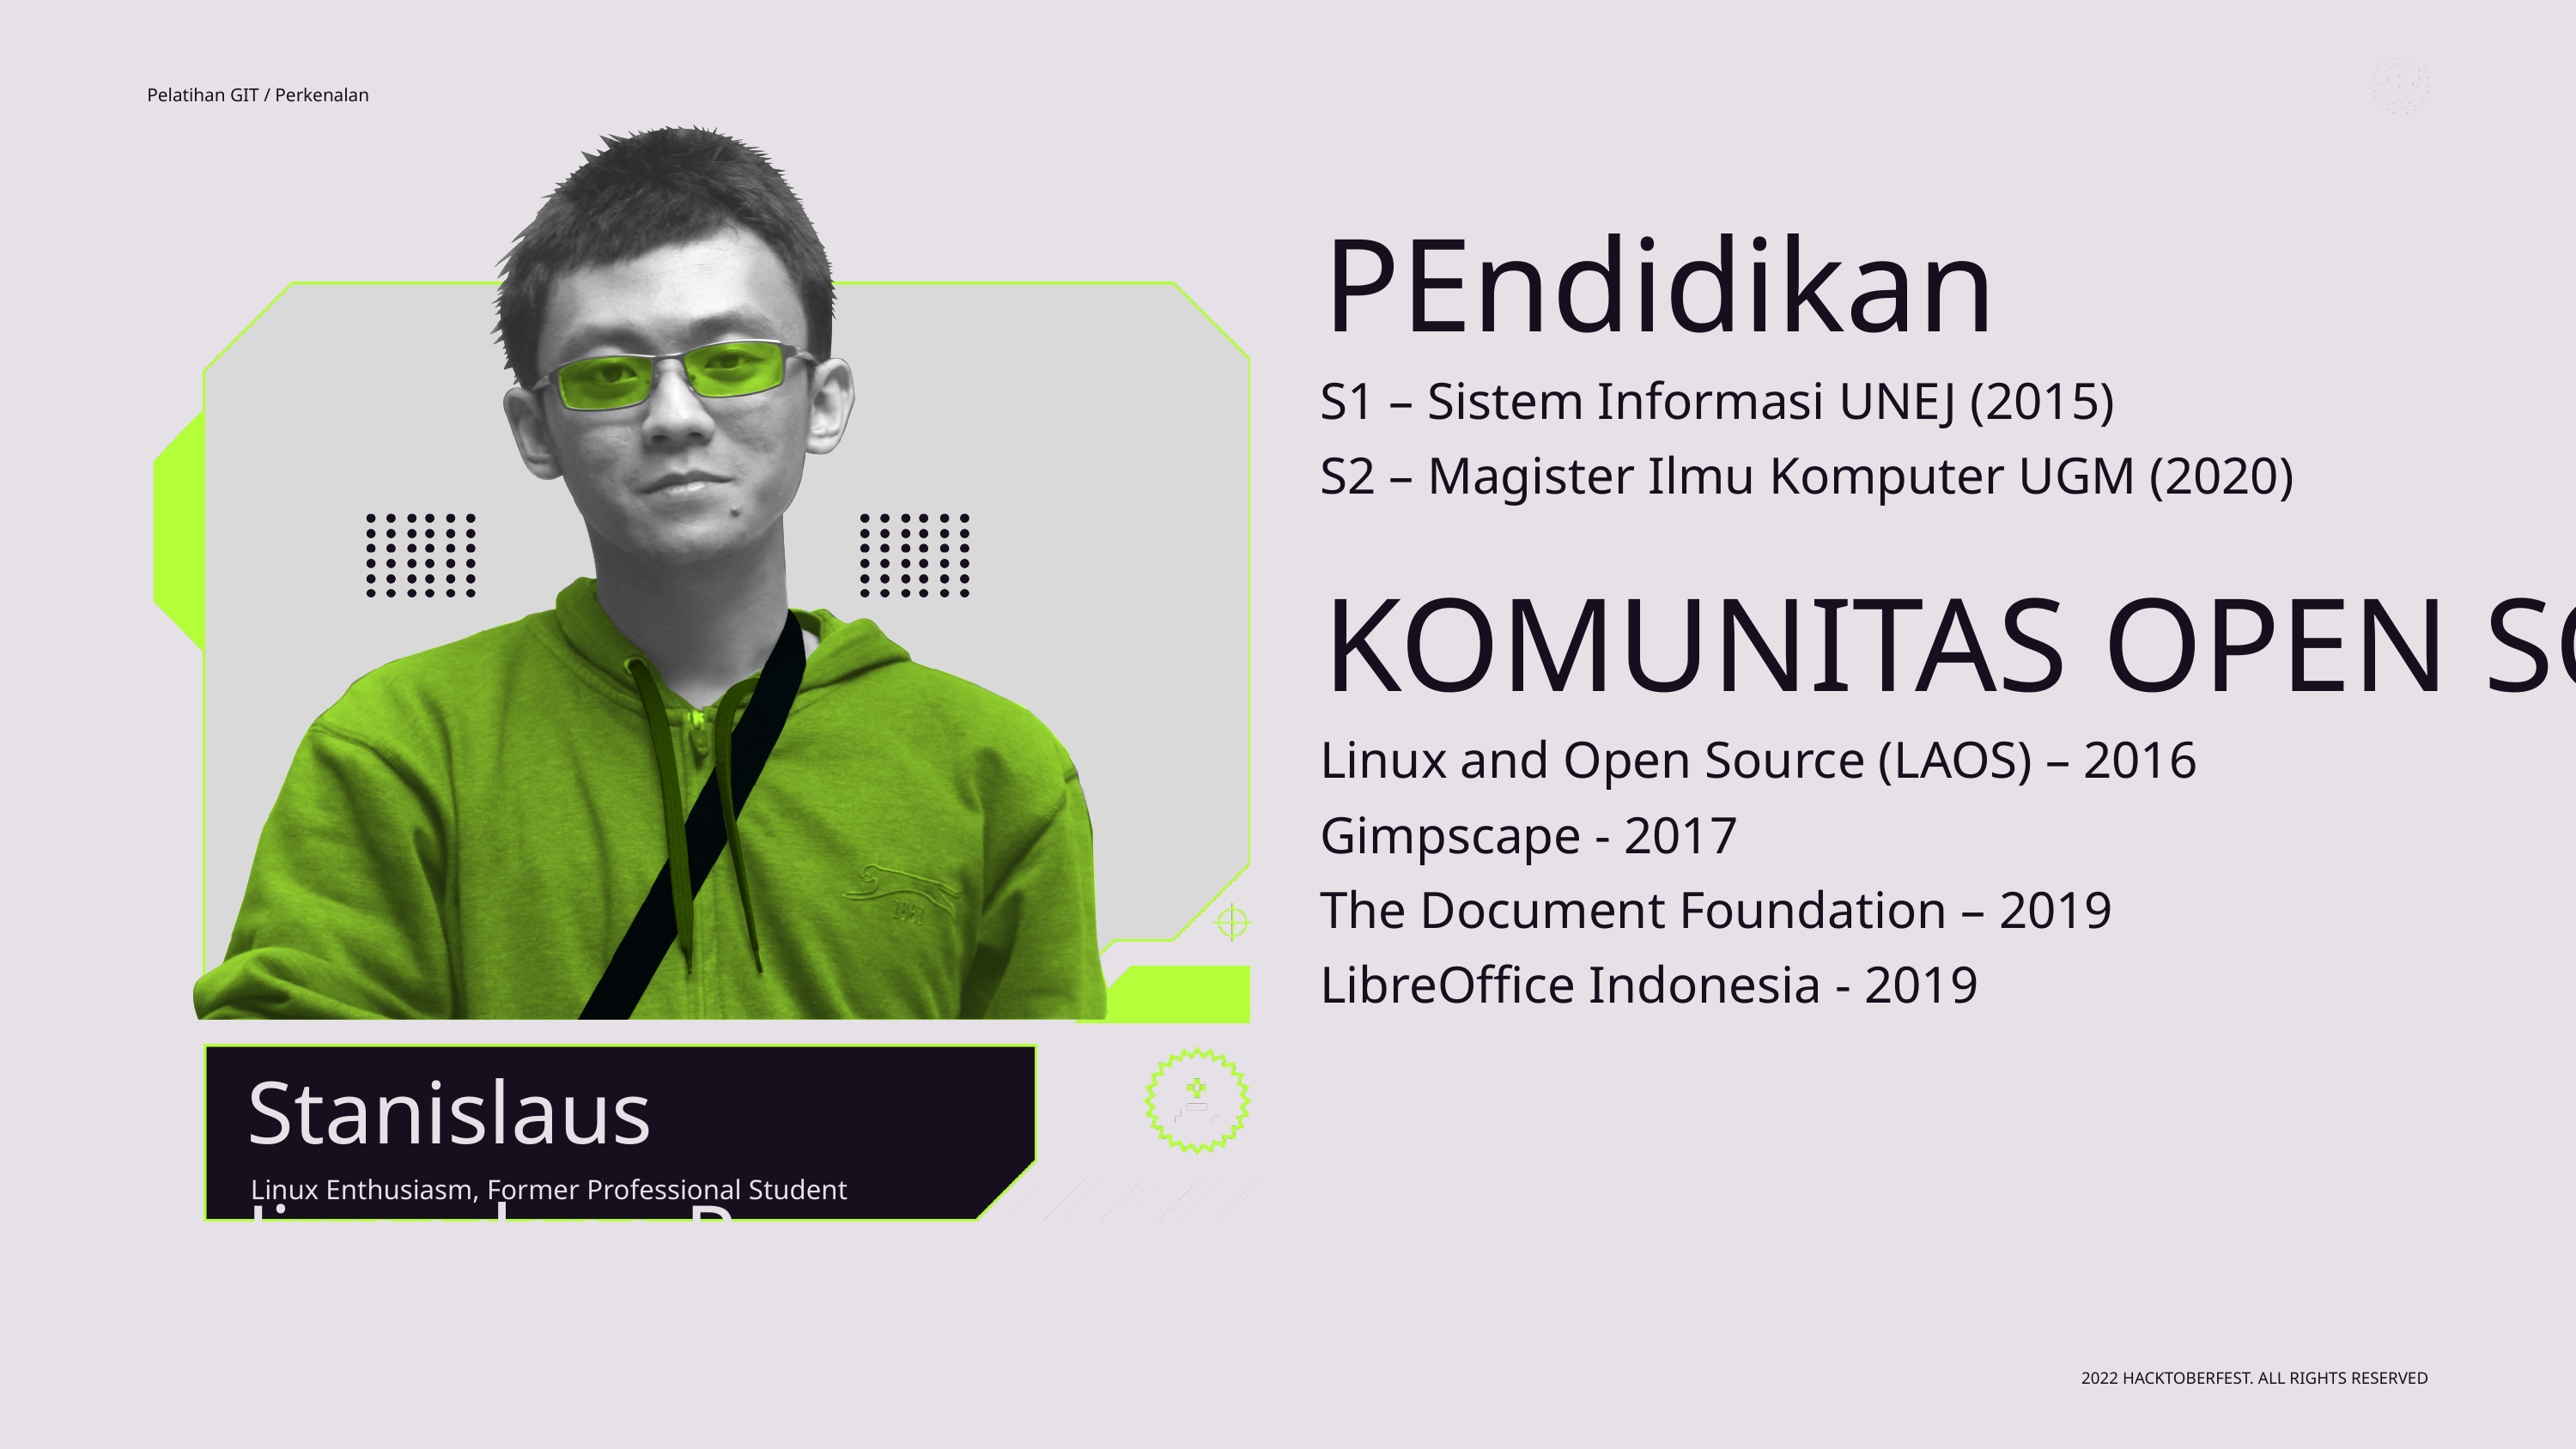

Pelatihan GIT / Perkenalan
PEndidikan
S1 – Sistem Informasi UNEJ (2015)
S2 – Magister Ilmu Komputer UGM (2020)
KOMUNITAS OPEN SOURCE
Linux and Open Source (LAOS) – 2016
Gimpscape - 2017
The Document Foundation – 2019
LibreOffice Indonesia - 2019
Stanislaus Jiwandana P.
Linux Enthusiasm, Former Professional Student
2022 HACKTOBERFEST. ALL RIGHTS RESERVED